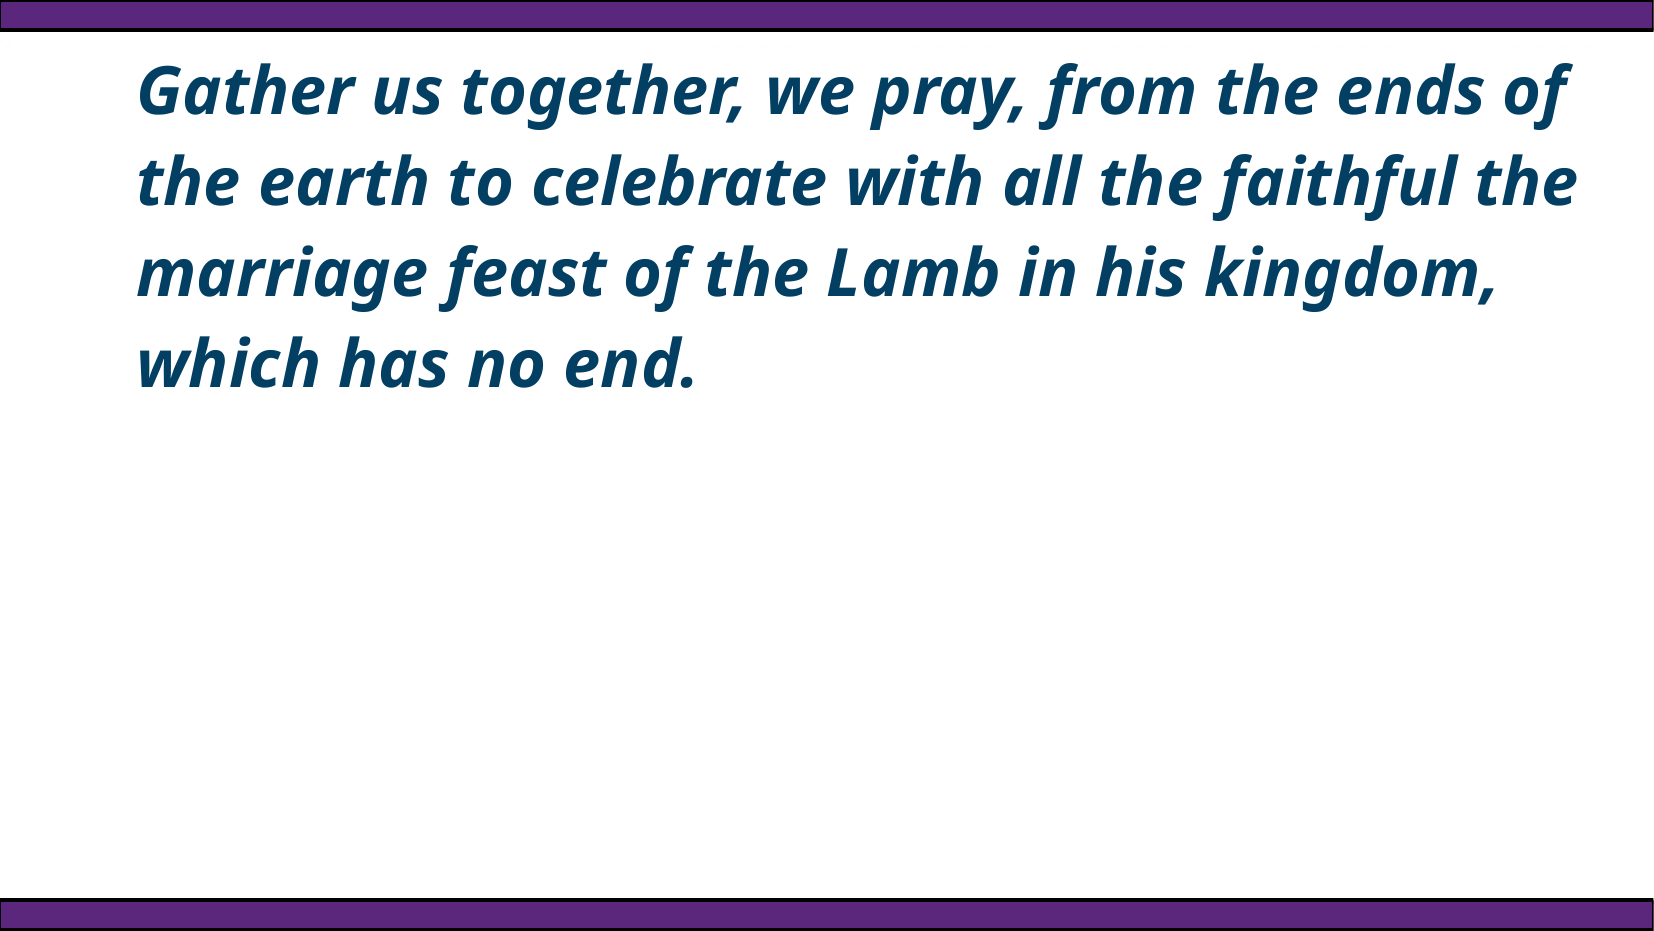

Gather us together, we pray, from the ends of
 the earth to celebrate with all the faithful the
 marriage feast of the Lamb in his kingdom,
 which has no end.